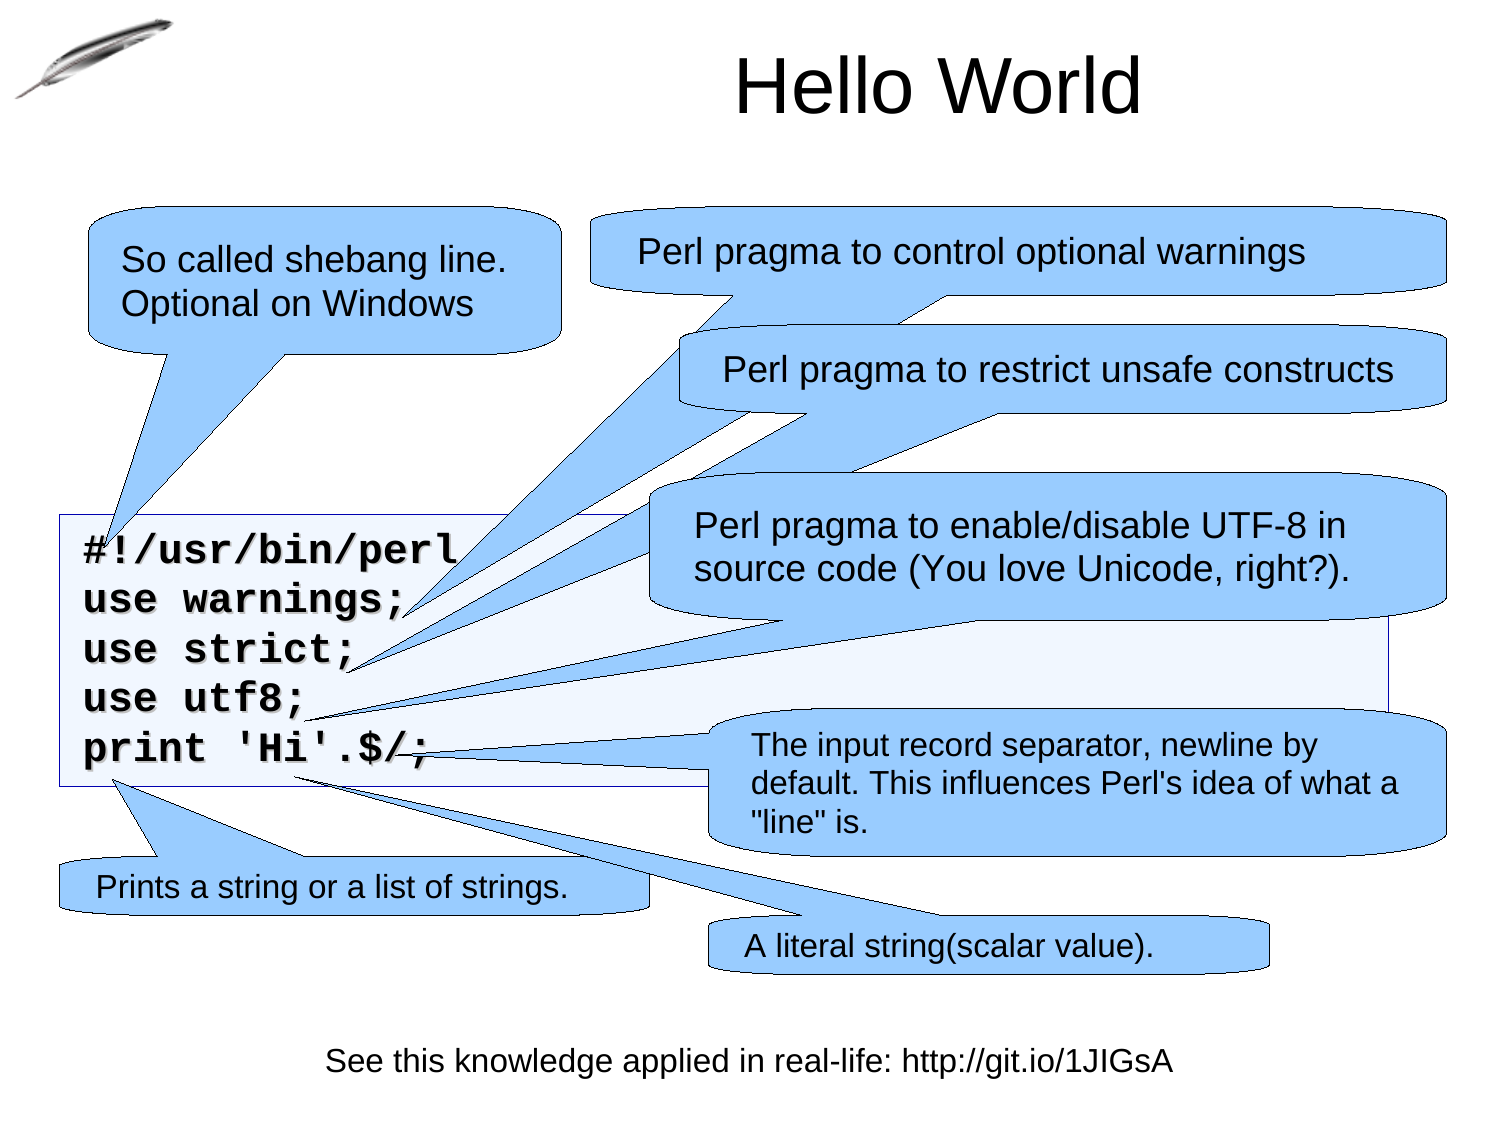

# Hello World
So called shebang line. Optional on Windows
Perl pragma to control optional warnings
Perl pragma to restrict unsafe constructs
Perl pragma to enable/disable UTF-8 in source code (You love Unicode, right?).
#!/usr/bin/perl
use warnings;
use strict;
use utf8;
print 'Hi'.$/;
The input record separator, newline by default. This influences Perl's idea of what a "line" is.
Prints a string or a list of strings.
A literal string(scalar value).
See this knowledge applied in real-life: http://git.io/1JIGsA